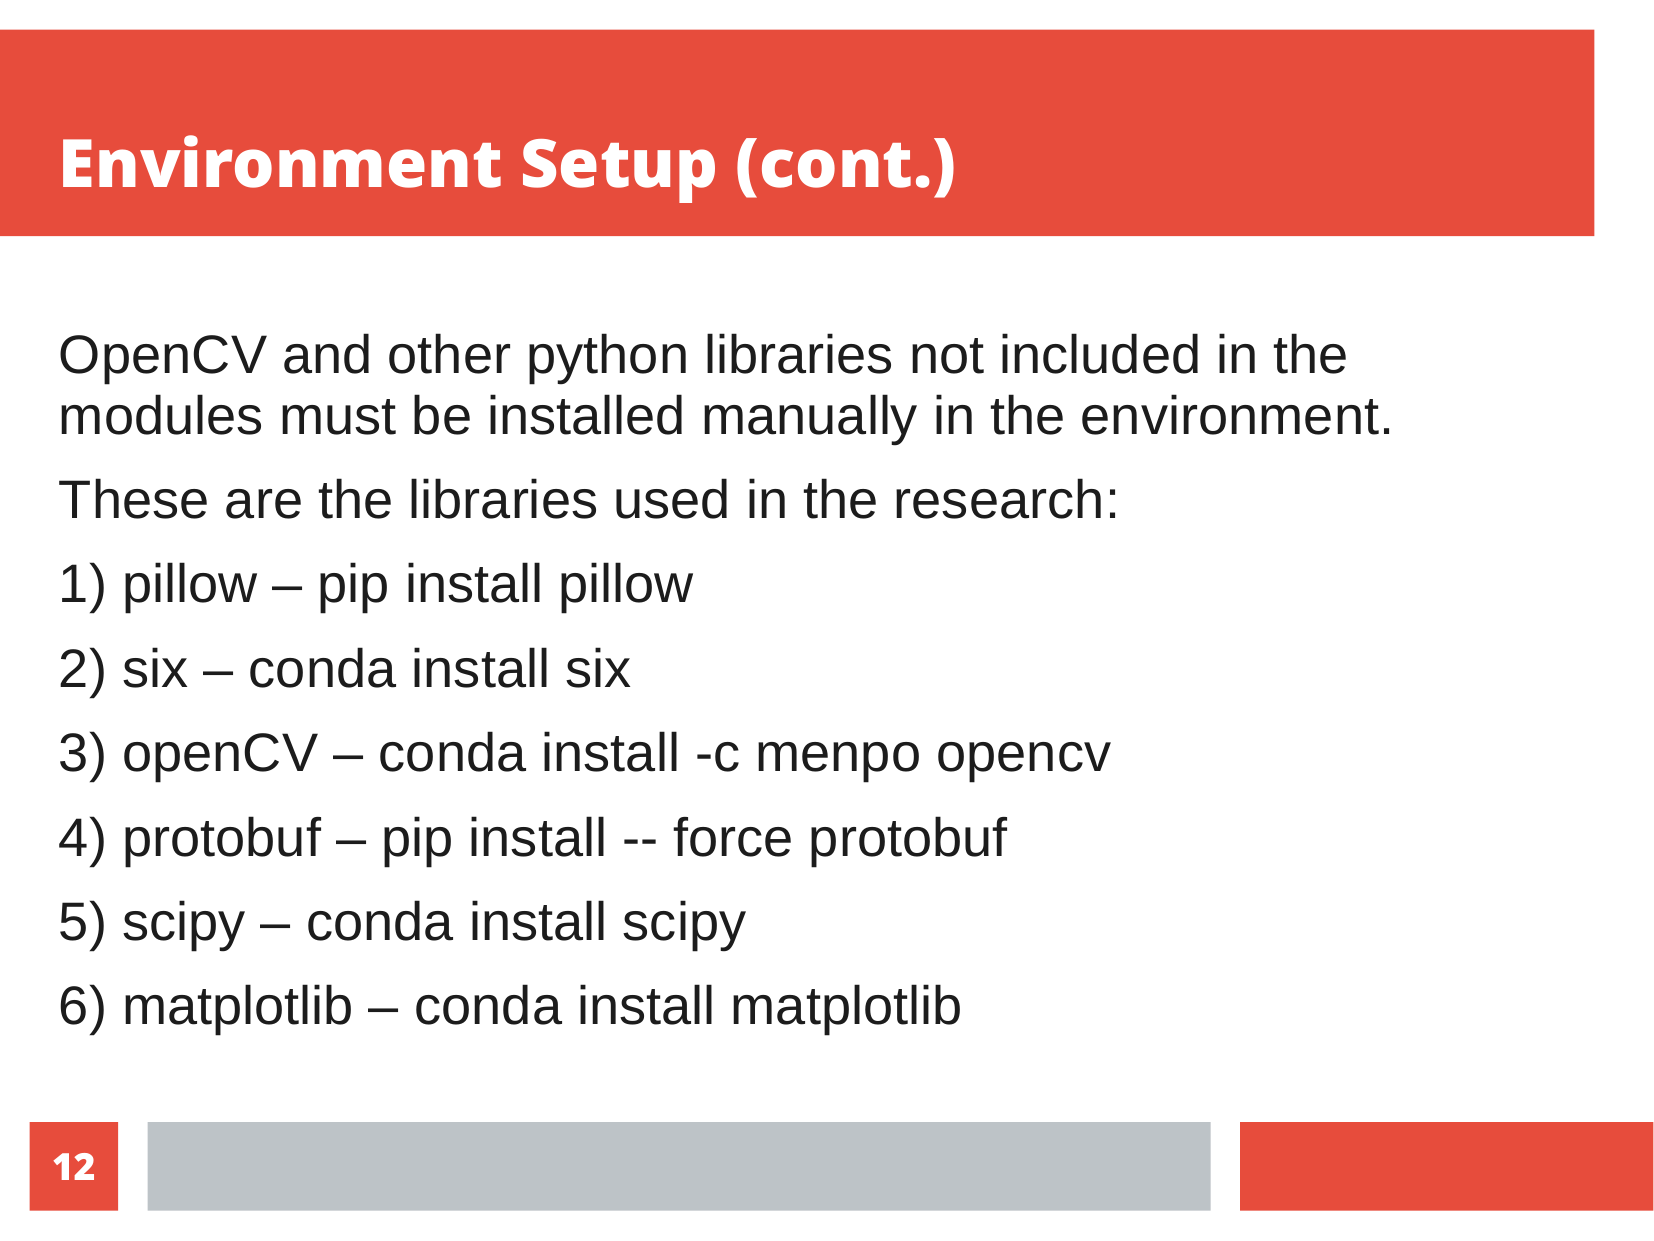

# Environment Setup (cont.)
OpenCV and other python libraries not included in the modules must be installed manually in the environment.
These are the libraries used in the research:
1) pillow – pip install pillow
2) six – conda install six
3) openCV – conda install -c menpo opencv
4) protobuf – pip install -- force protobuf
5) scipy – conda install scipy
6) matplotlib – conda install matplotlib
12